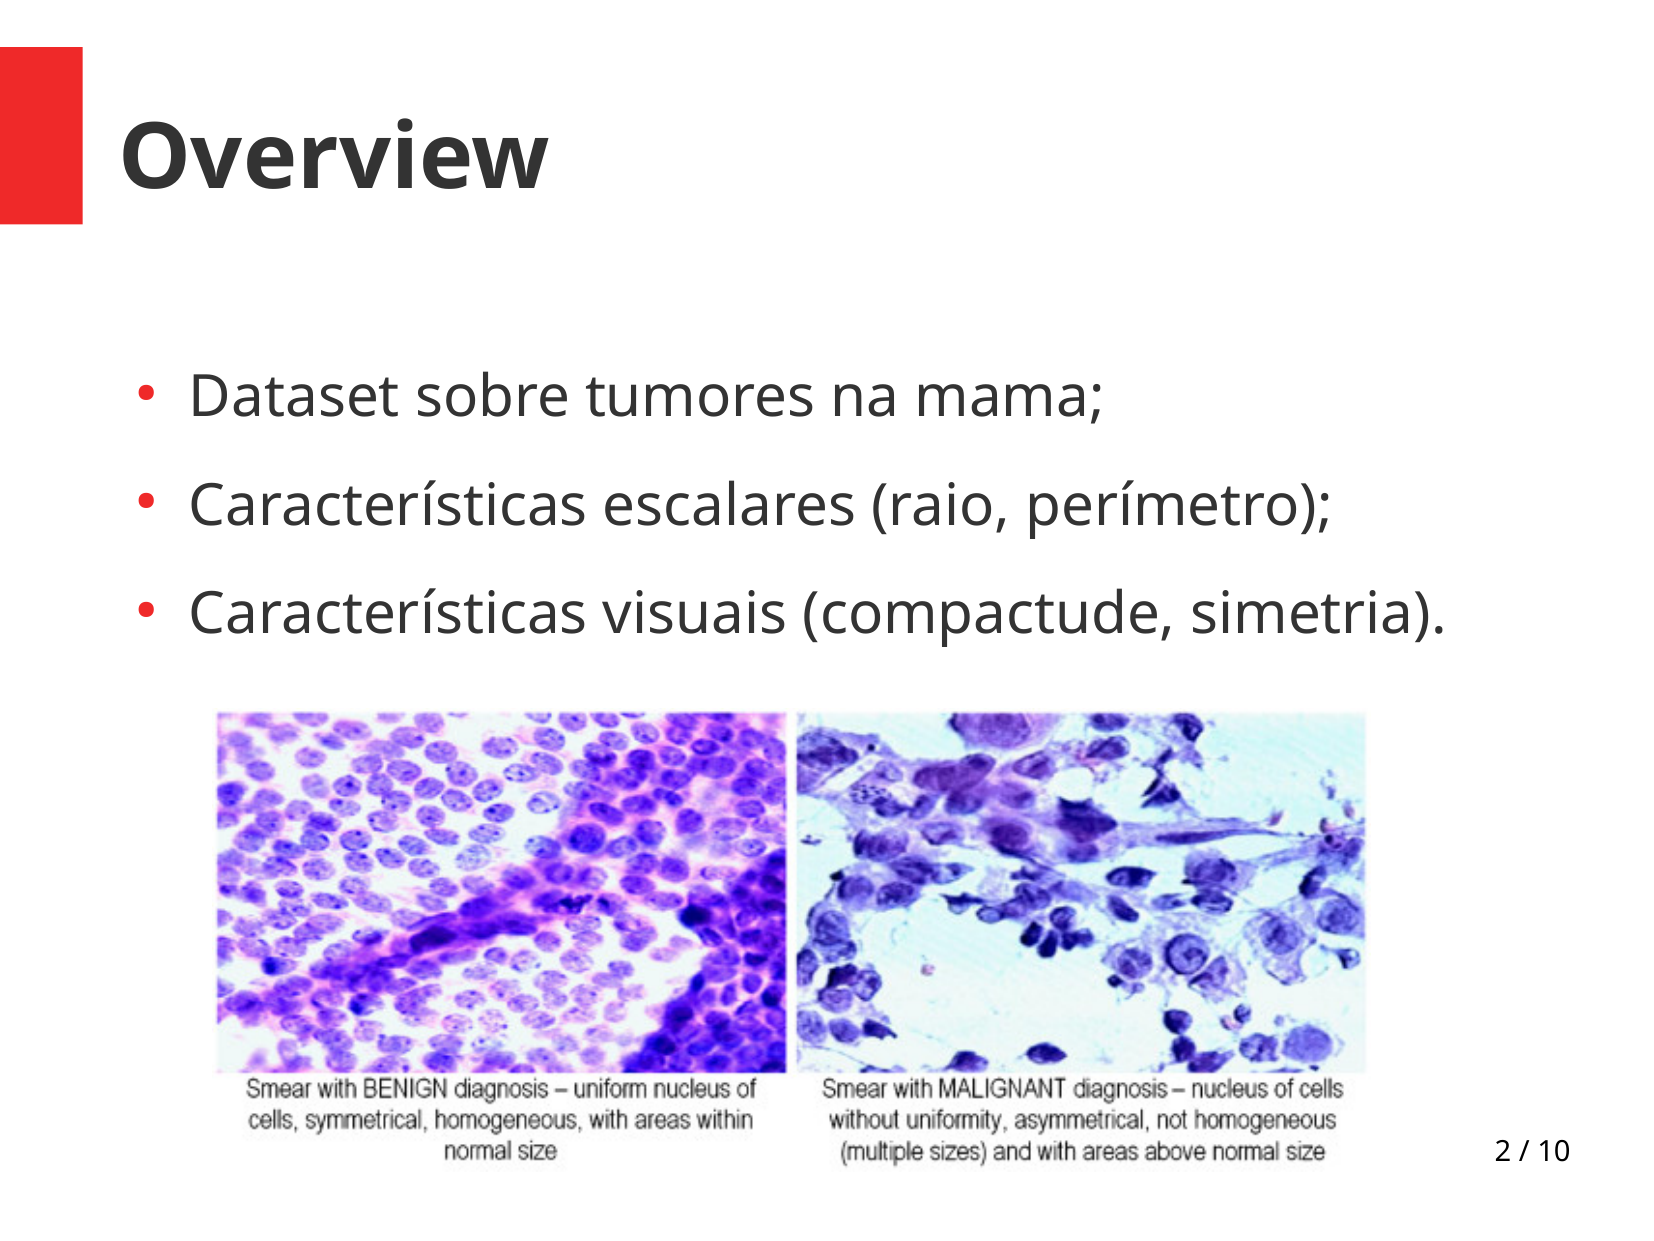

# Overview
Dataset sobre tumores na mama;
Características escalares (raio, perímetro);
Características visuais (compactude, simetria).
2